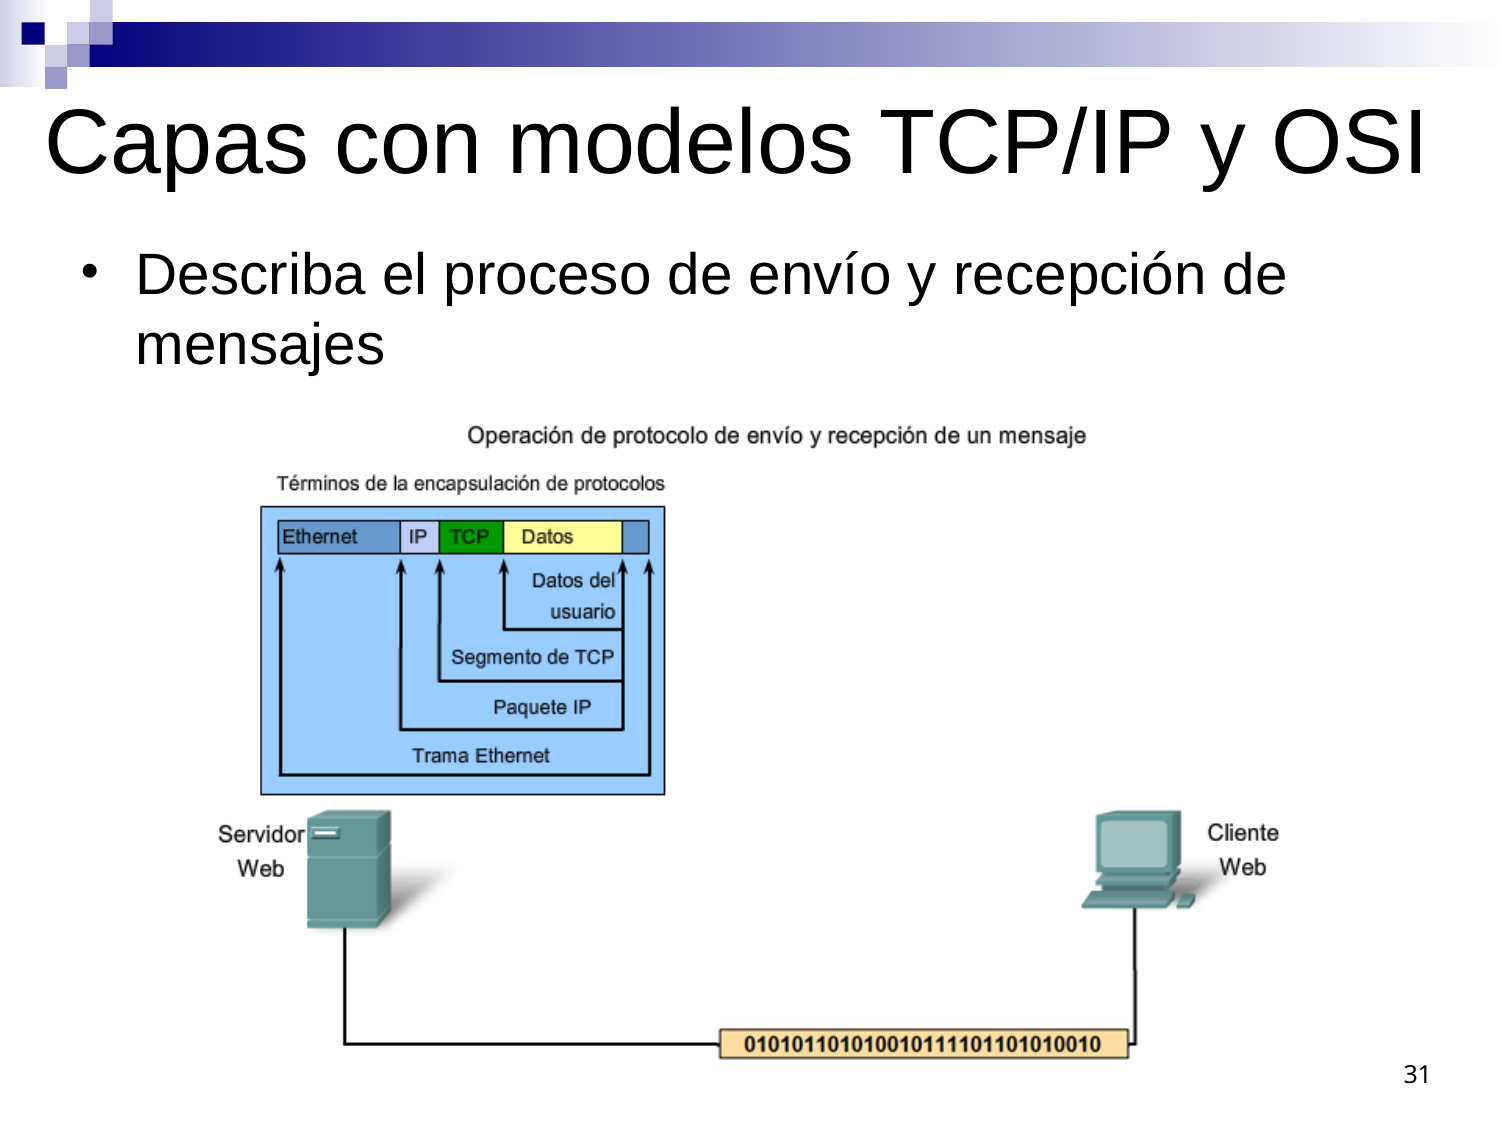

Capas con modelos TCP/IP y OSI
Describa el proceso de envío y recepción de mensajes